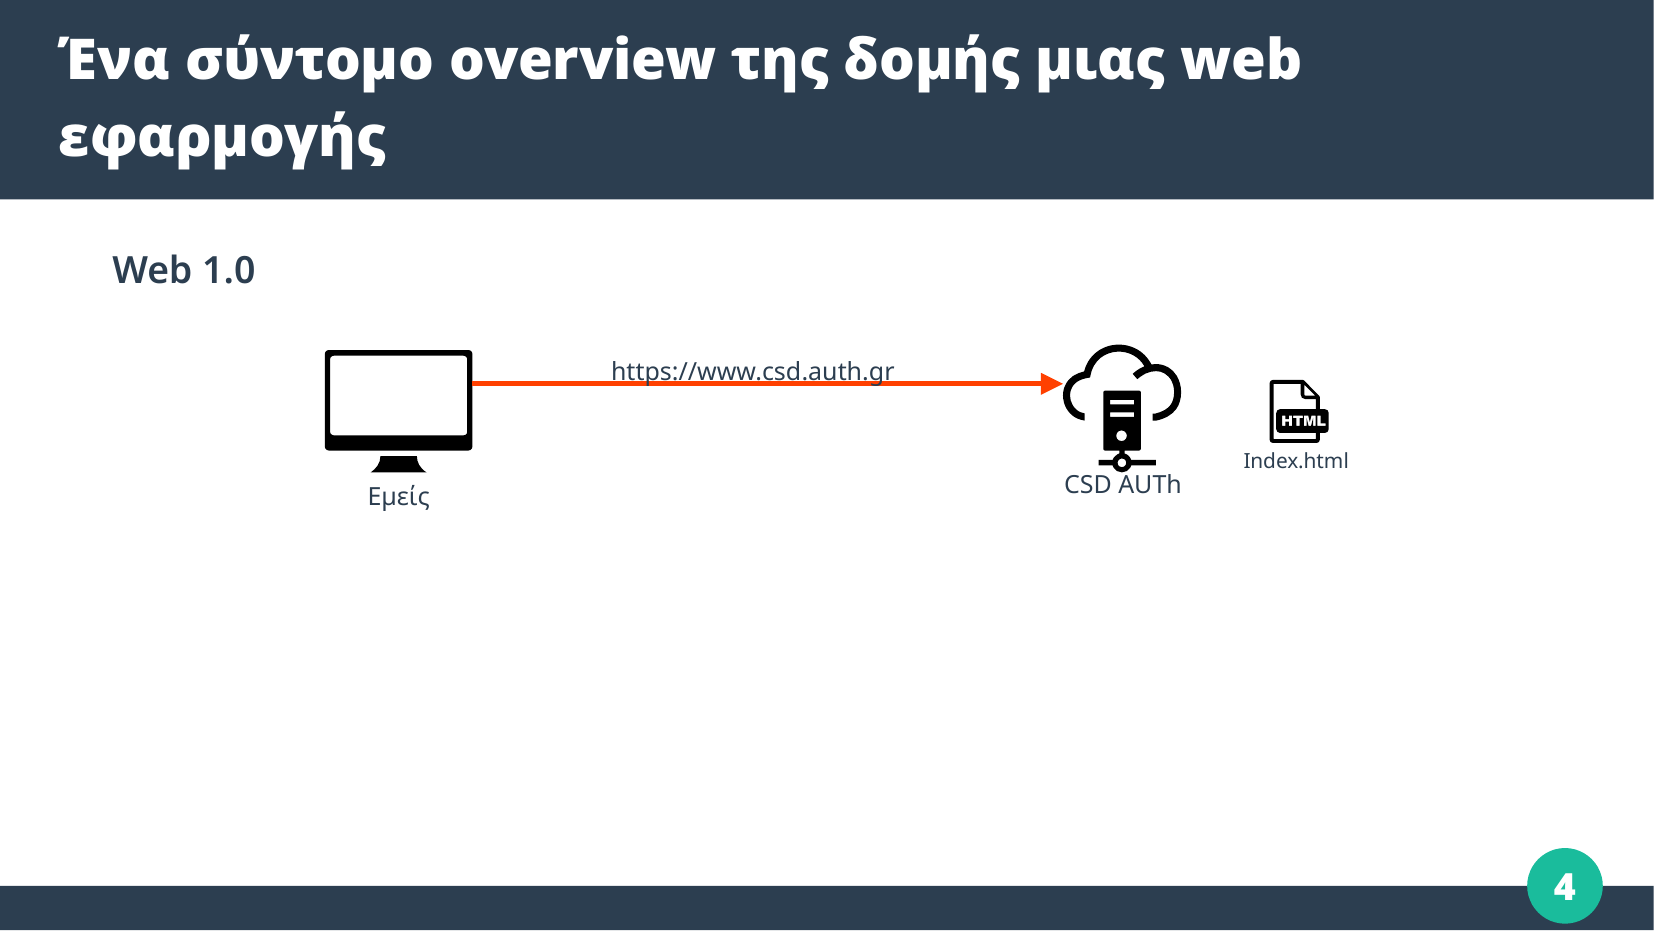

# Ένα σύντομο overview της δομής μιας web εφαρμογής
Web 1.0
https://www.csd.auth.gr
Index.html
CSD AUTh
Εμείς